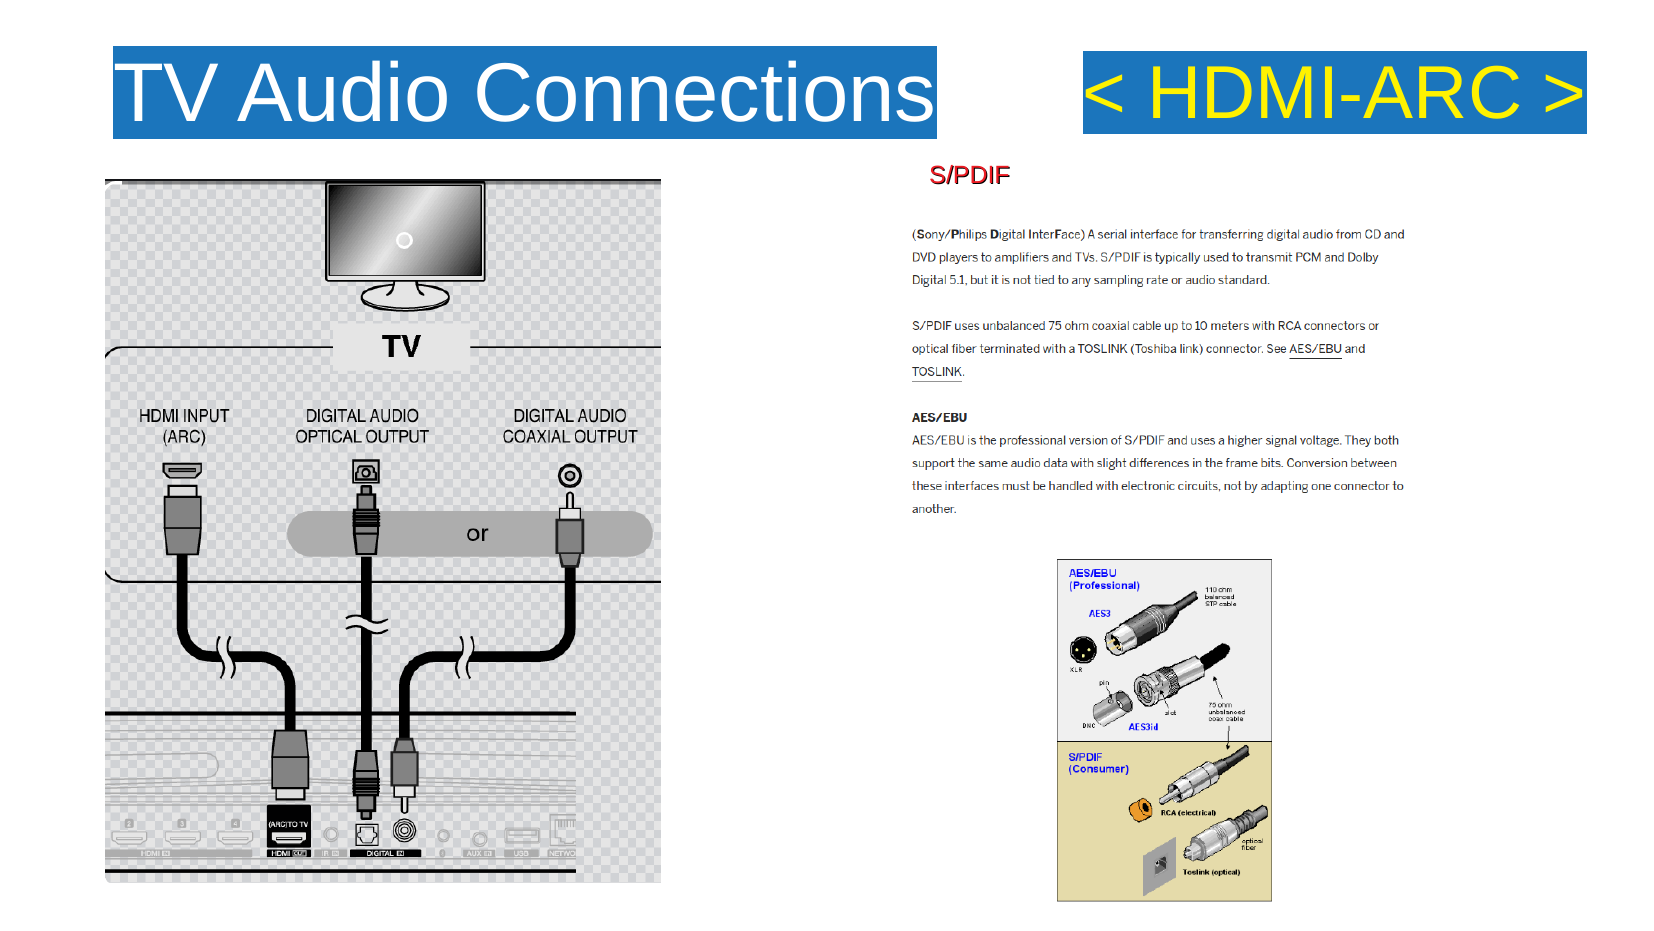

< HDMI-ARC >
# TV Audio Connections
S/PDIF